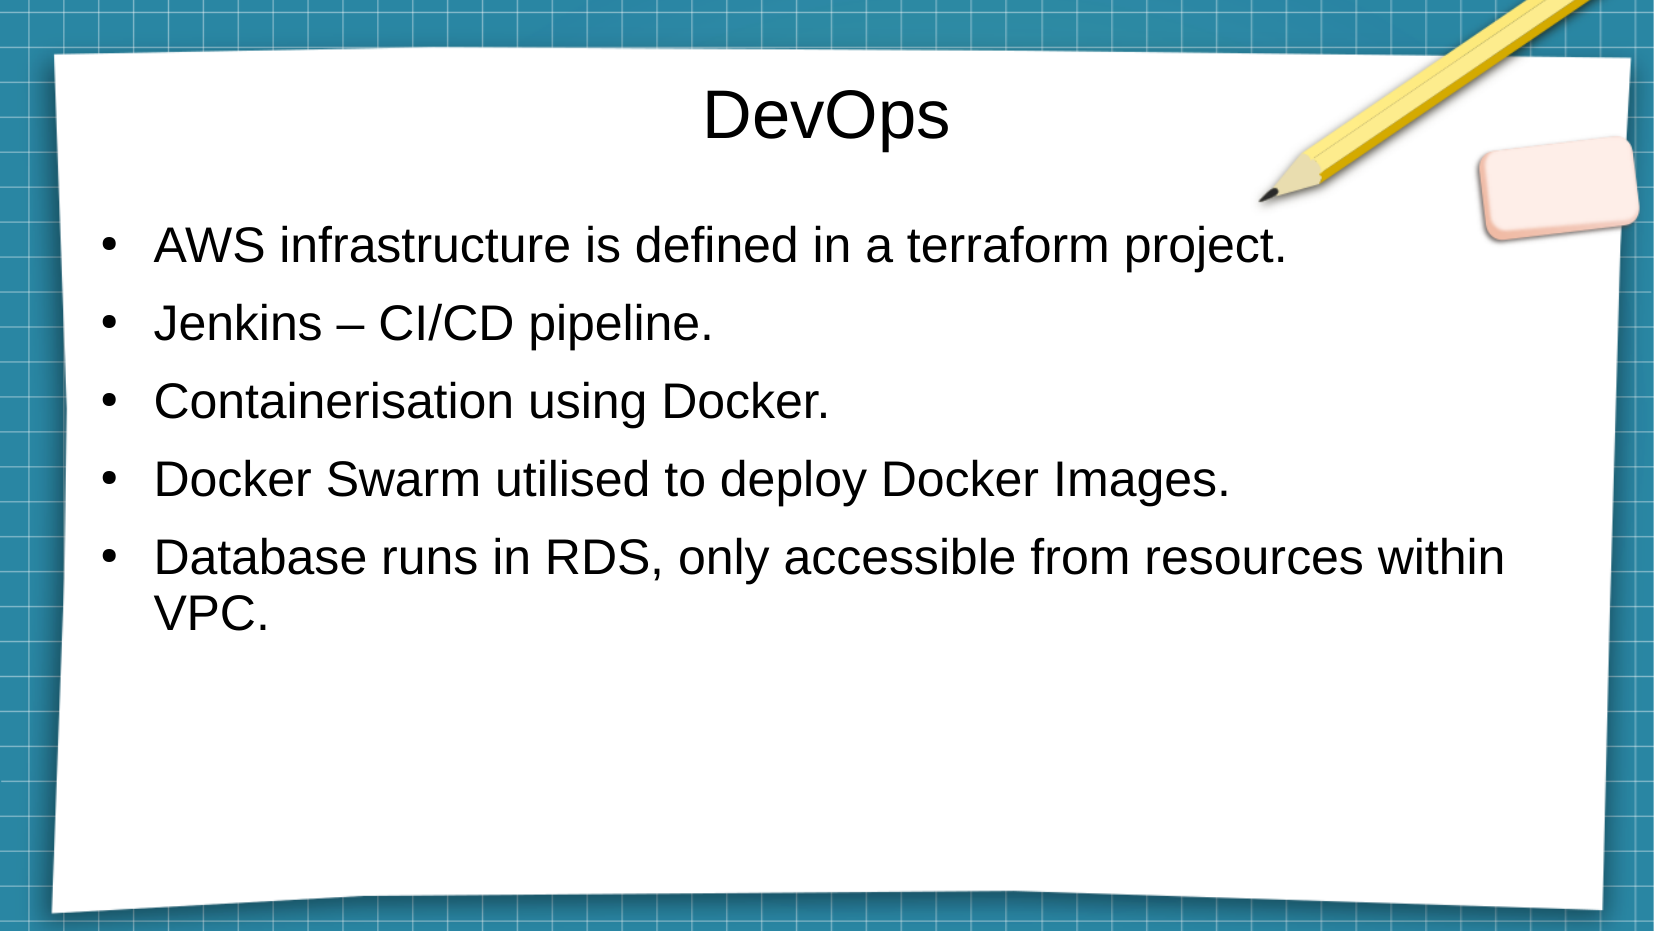

# DevOps
AWS infrastructure is defined in a terraform project.
Jenkins – CI/CD pipeline.
Containerisation using Docker.
Docker Swarm utilised to deploy Docker Images.
Database runs in RDS, only accessible from resources within VPC.